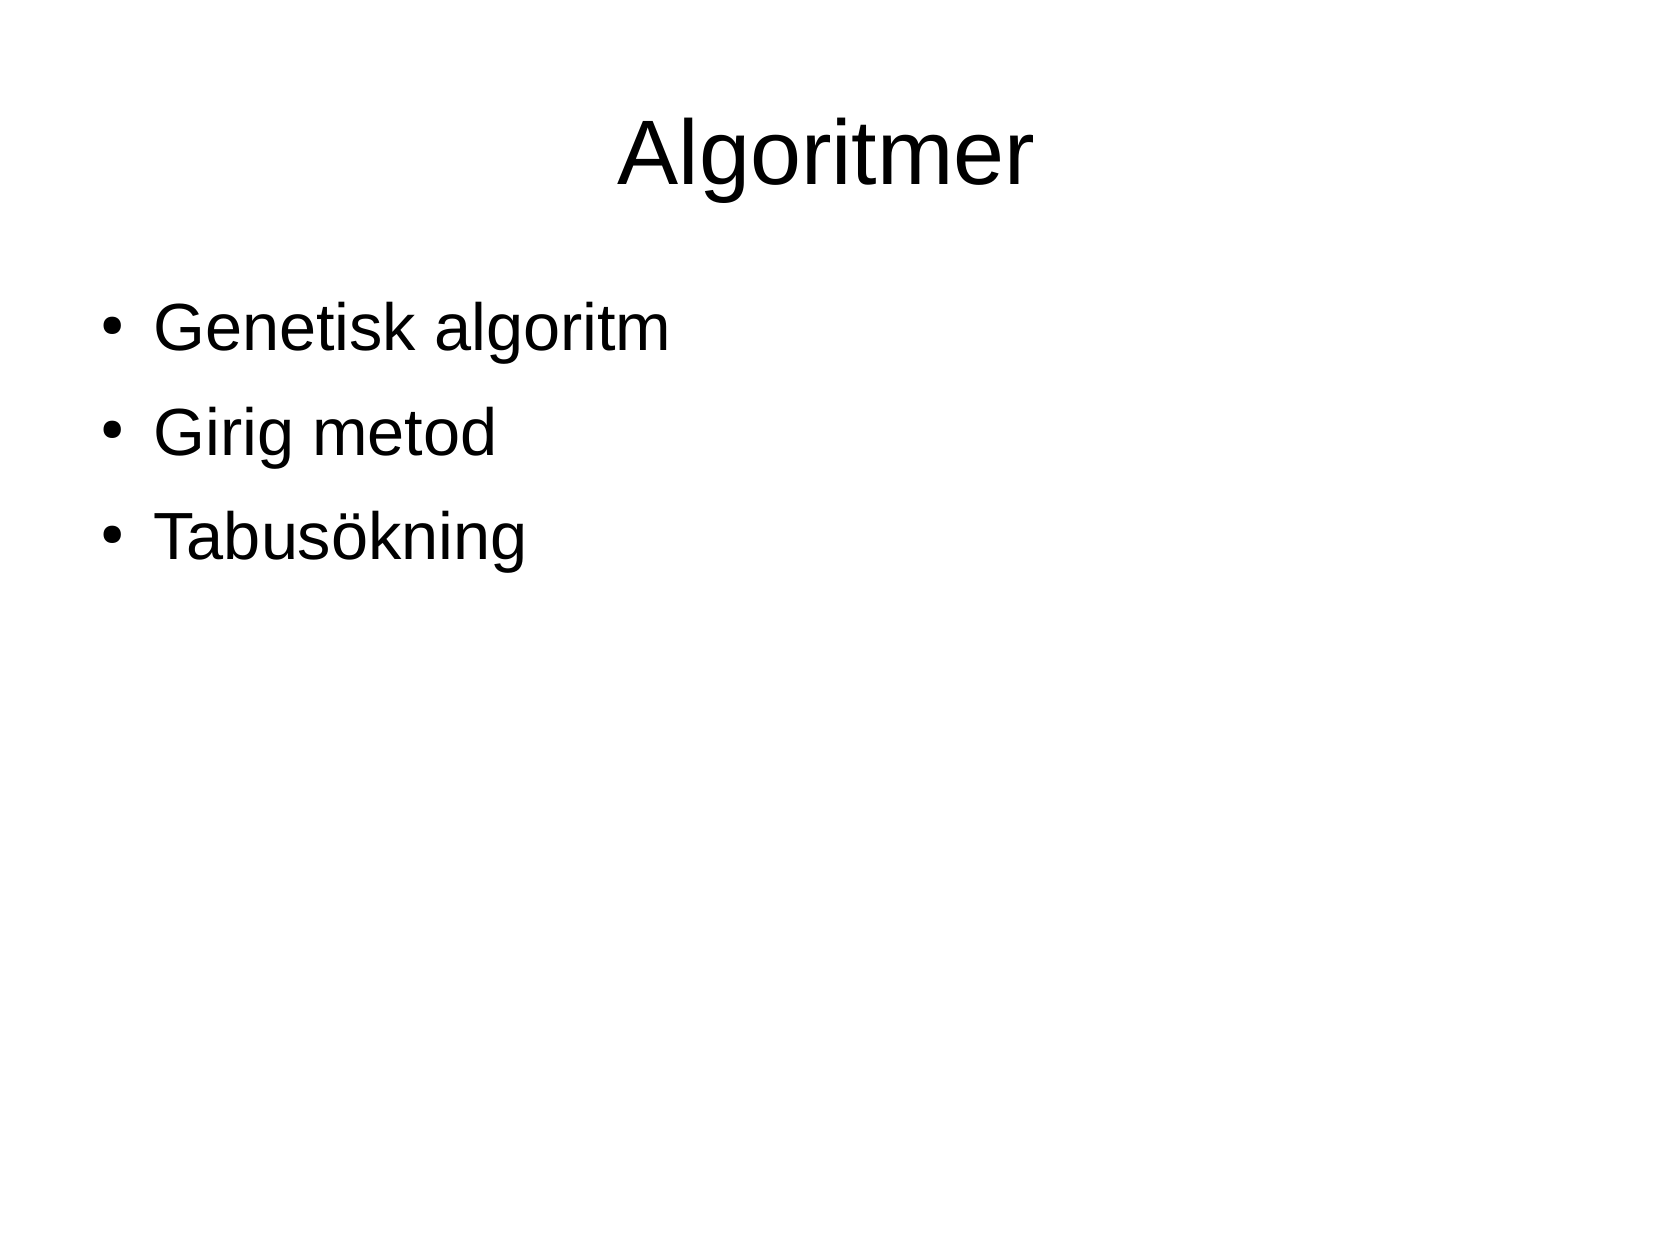

# Algoritmer
Genetisk algoritm
Girig metod
Tabusökning